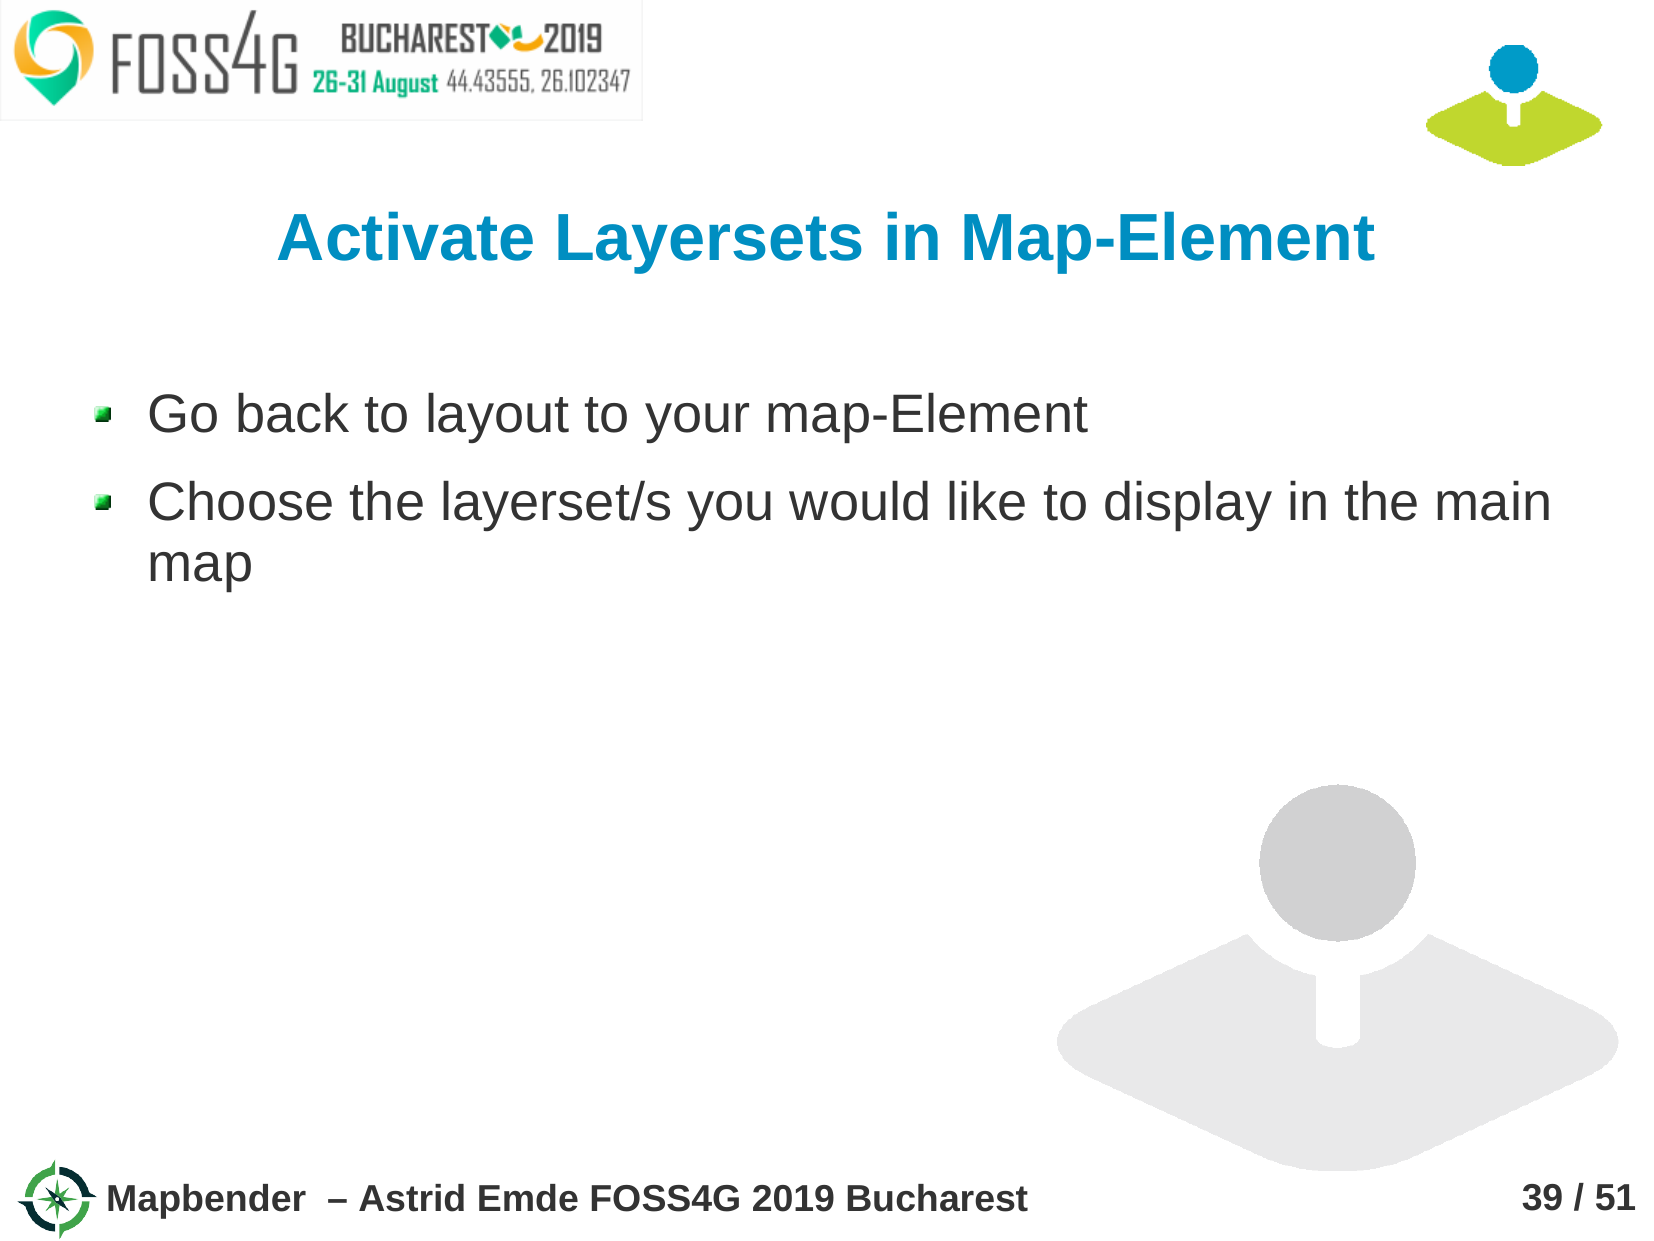

# Activate Layersets in Map-Element
Go back to layout to your map-Element
Choose the layerset/s you would like to display in the main map